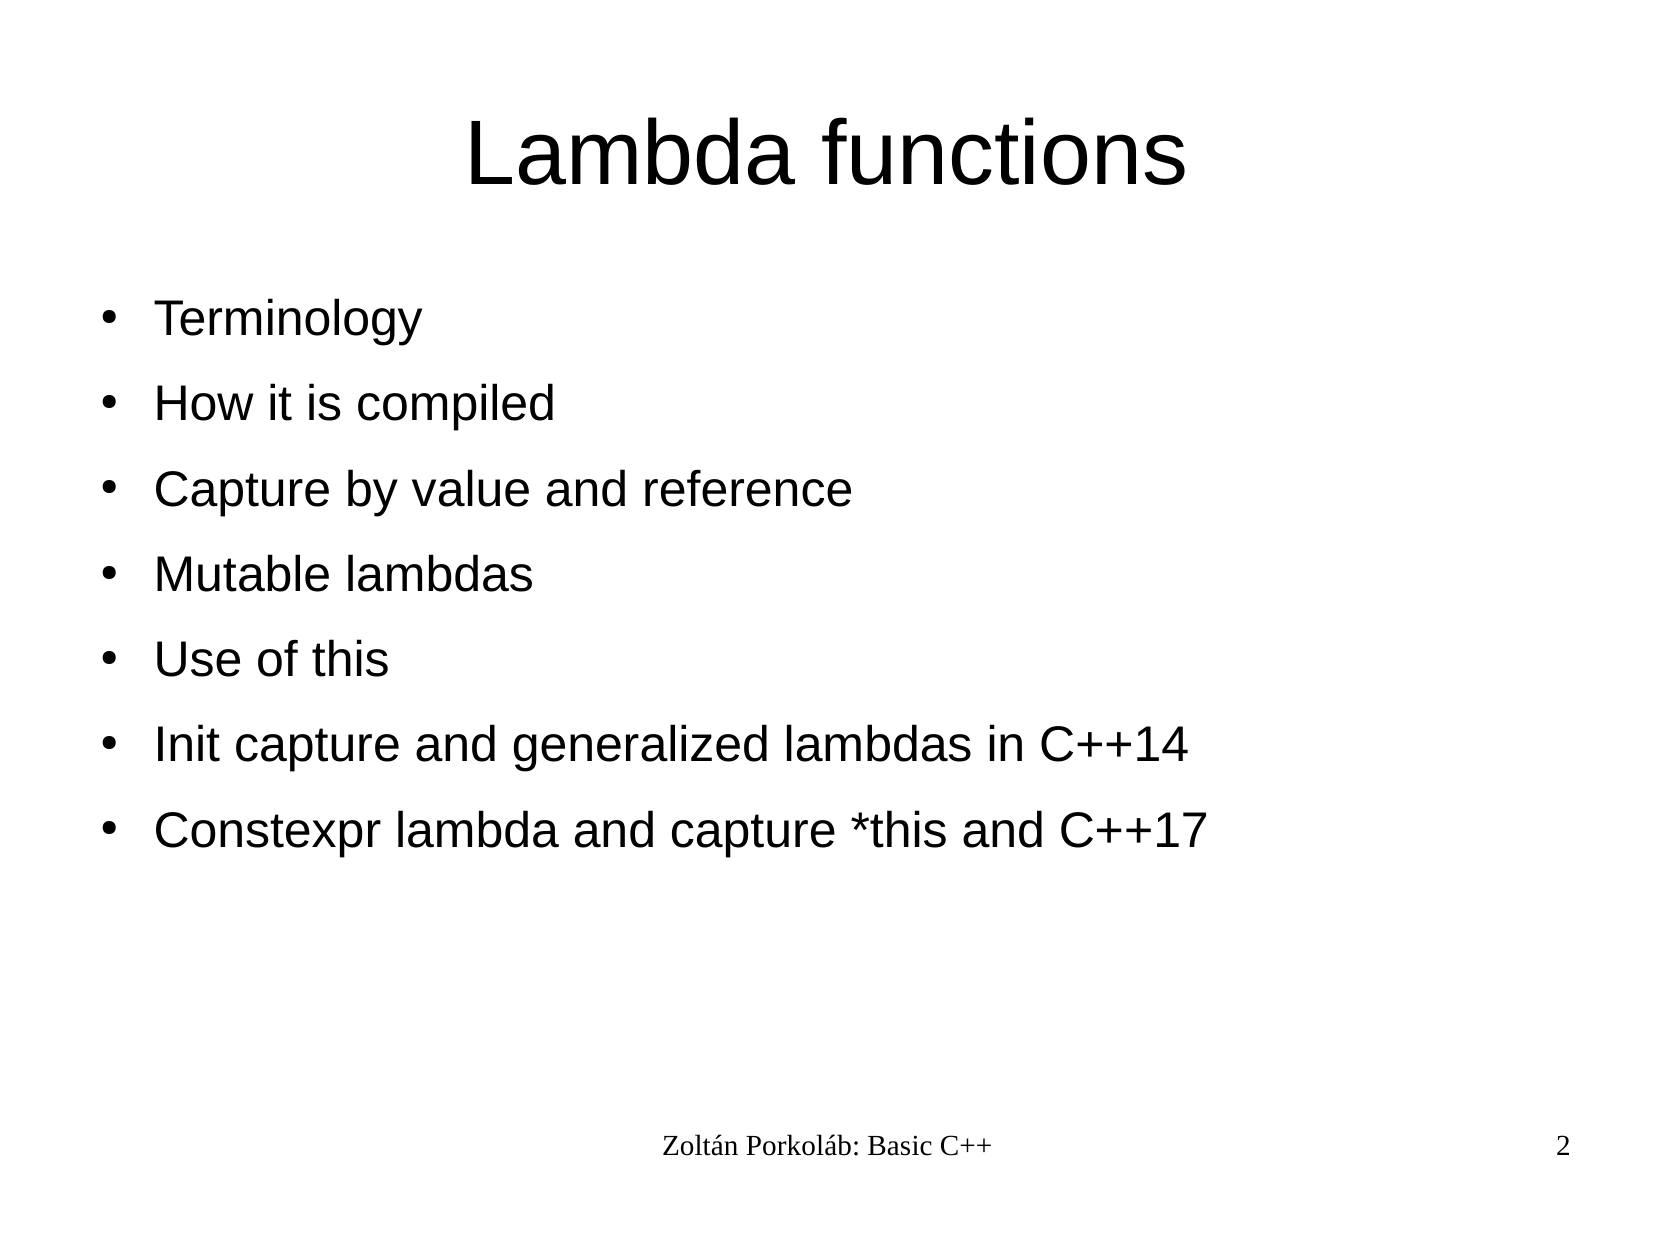

# Lambda functions
Terminology
How it is compiled
Capture by value and reference
Mutable lambdas
Use of this
Init capture and generalized lambdas in C++14
Constexpr lambda and capture *this and C++17
Zoltán Porkoláb: Basic C++
2